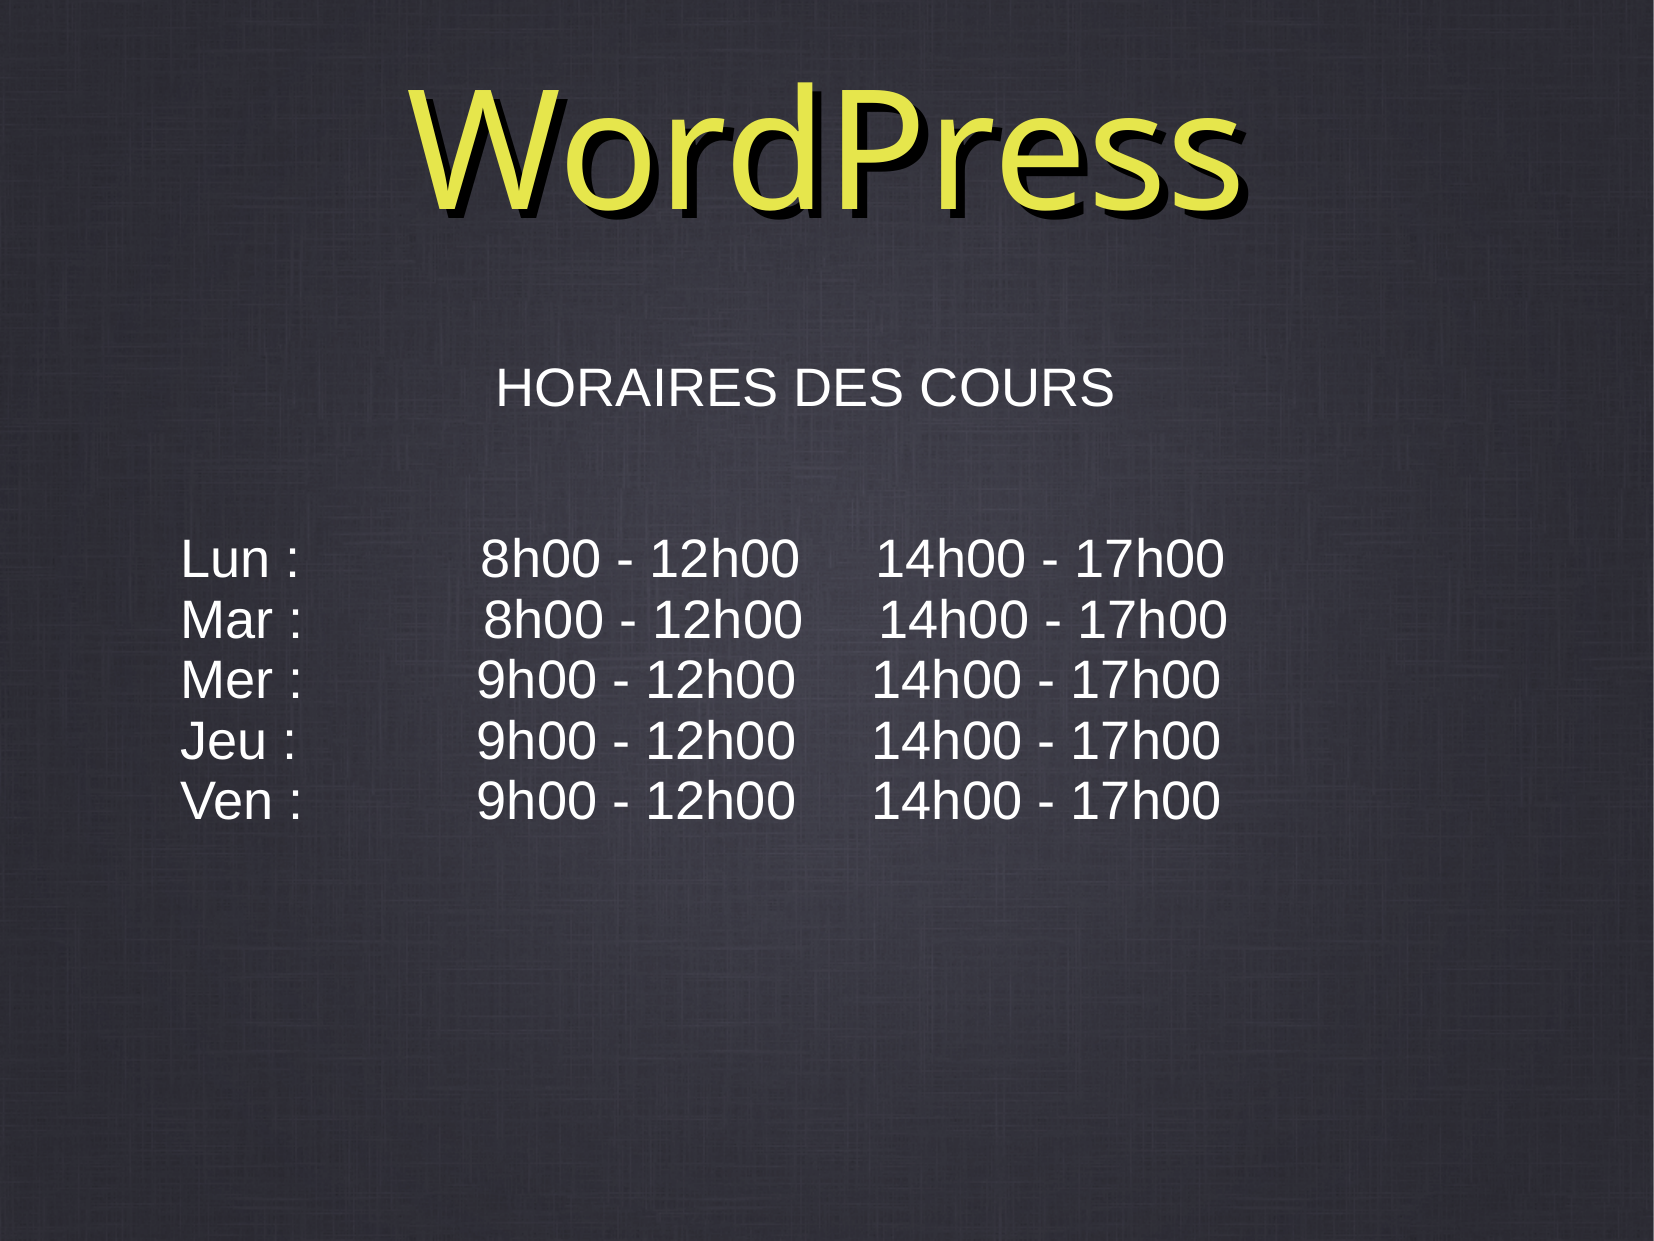

# WordPress
HORAIRES DES COURS
Lun : 8h00 - 12h00 14h00 - 17h00
Mar : 8h00 - 12h00 14h00 - 17h00
Mer : 	 9h00 - 12h00 14h00 - 17h00
Jeu : 	 9h00 - 12h00 14h00 - 17h00
Ven : 	 9h00 - 12h00 14h00 - 17h00